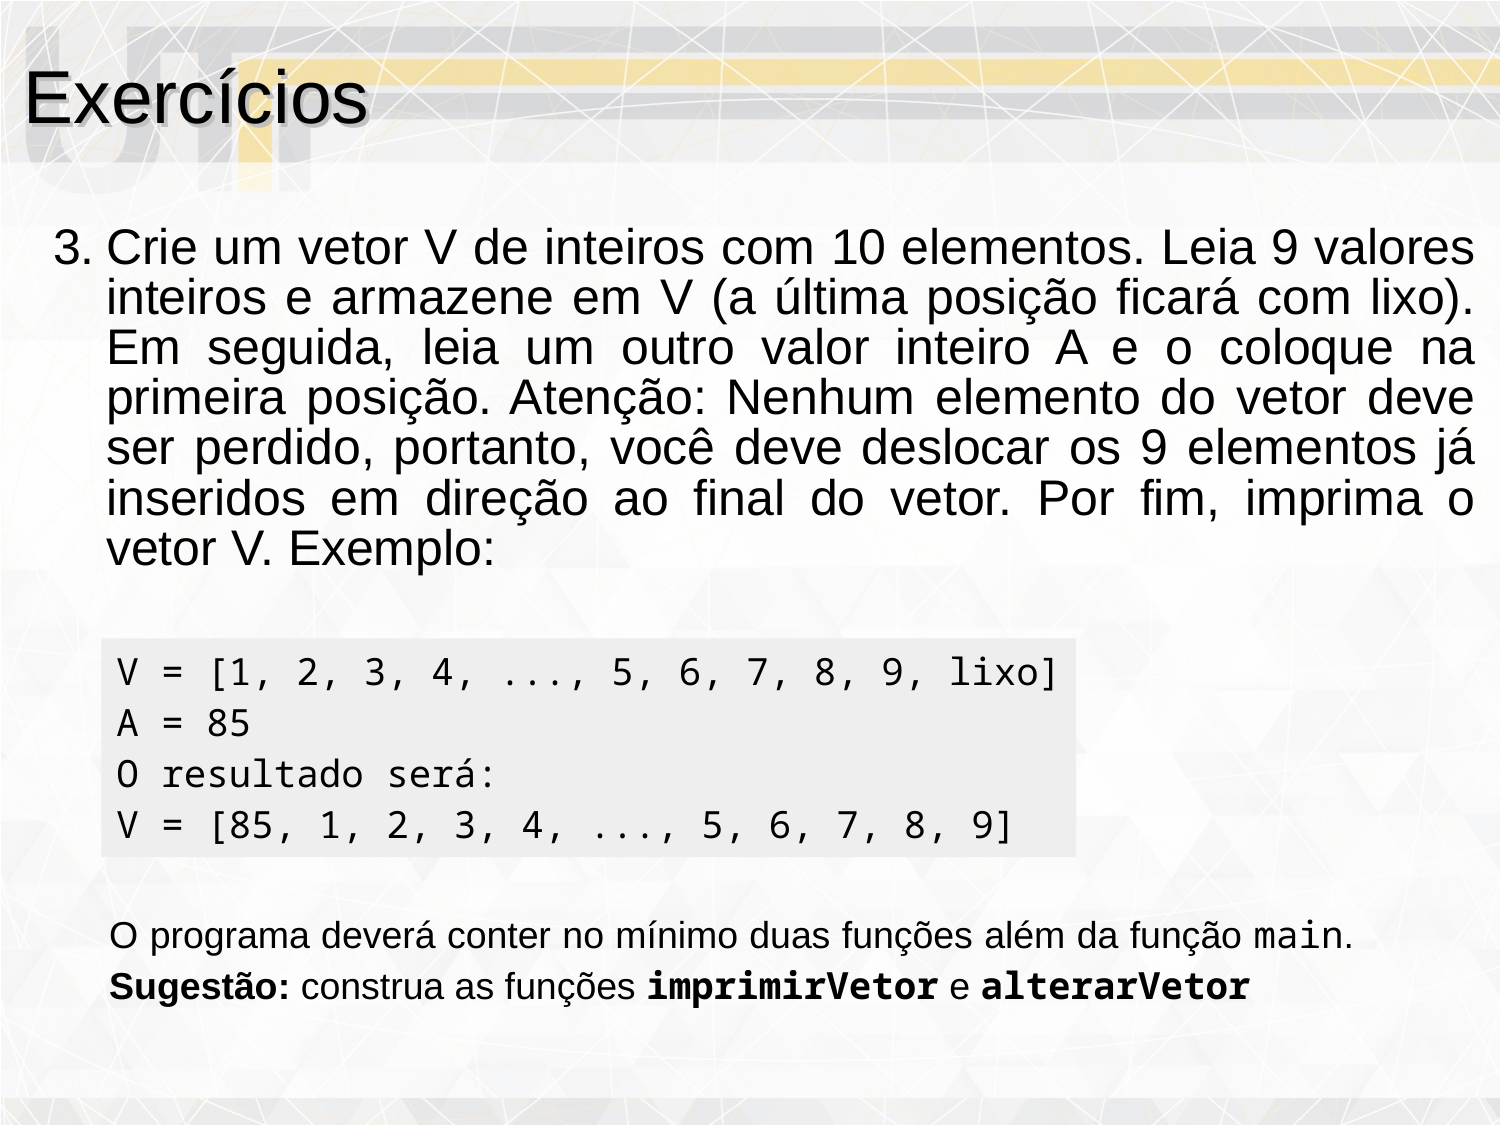

# Exercícios
Crie um vetor V de inteiros com 10 elementos. Leia 9 valores inteiros e armazene em V (a última posição ficará com lixo). Em seguida, leia um outro valor inteiro A e o coloque na primeira posição. Atenção: Nenhum elemento do vetor deve ser perdido, portanto, você deve deslocar os 9 elementos já inseridos em direção ao final do vetor. Por fim, imprima o vetor V. Exemplo:
V = [1, 2, 3, 4, ..., 5, 6, 7, 8, 9, lixo]
A = 85
O resultado será:
V = [85, 1, 2, 3, 4, ..., 5, 6, 7, 8, 9]
O programa deverá conter no mínimo duas funções além da função main. Sugestão: construa as funções imprimirVetor e alterarVetor